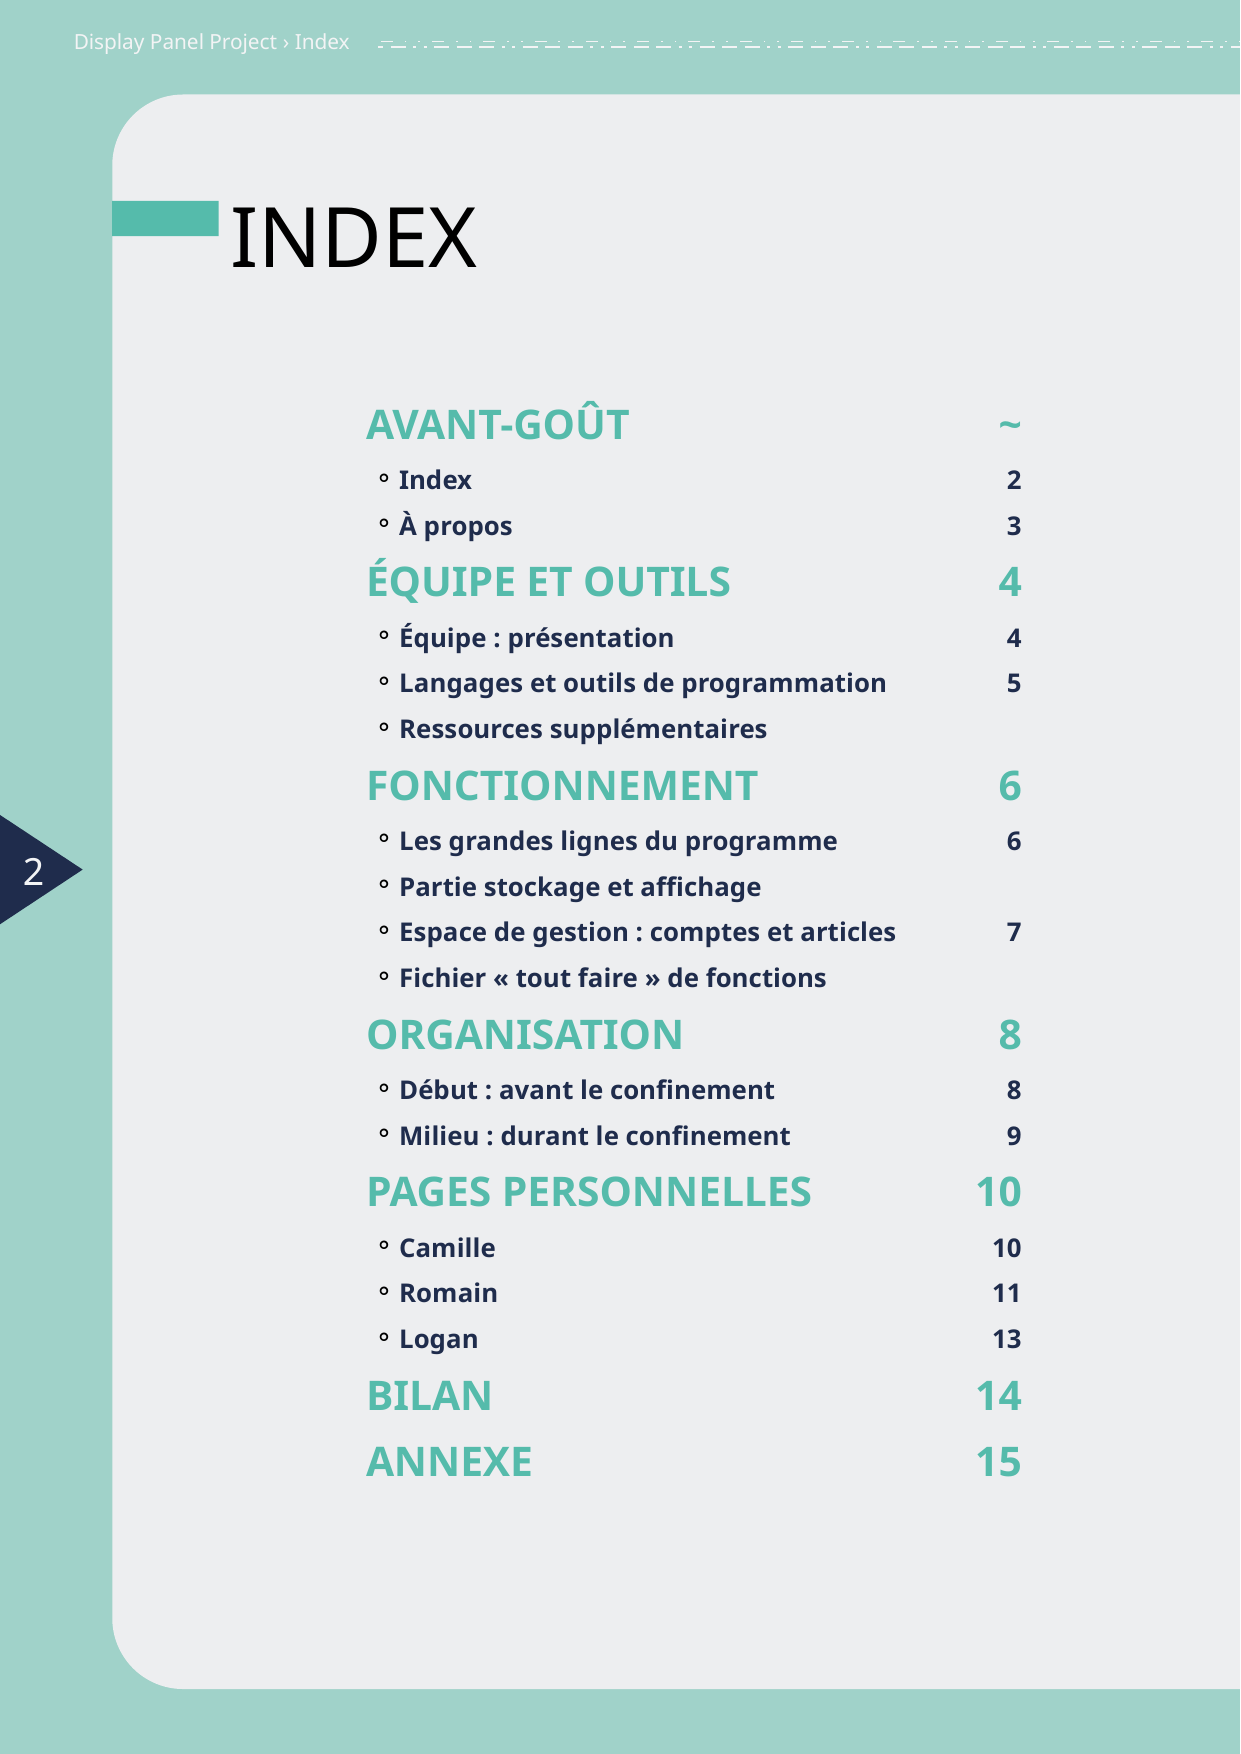

Display Panel Project › Index
# INDEX
AVANT-GOÛT
 Index
 À propos
ÉQUIPE ET OUTILS
 Équipe : présentation
 Langages et outils de programmation
 Ressources supplémentaires
FONCTIONNEMENT
 Les grandes lignes du programme
 Partie stockage et affichage
 Espace de gestion : comptes et articles
 Fichier « tout faire » de fonctions
ORGANISATION
 Début : avant le confinement
 Milieu : durant le confinement
PAGES PERSONNELLES
 Camille
 Romain
 Logan
BILAN
ANNEXE
~
 2
 3
4
 4
 5
6
 6
 7
8
 8
9
10
 10
 11
 13
14
15
2